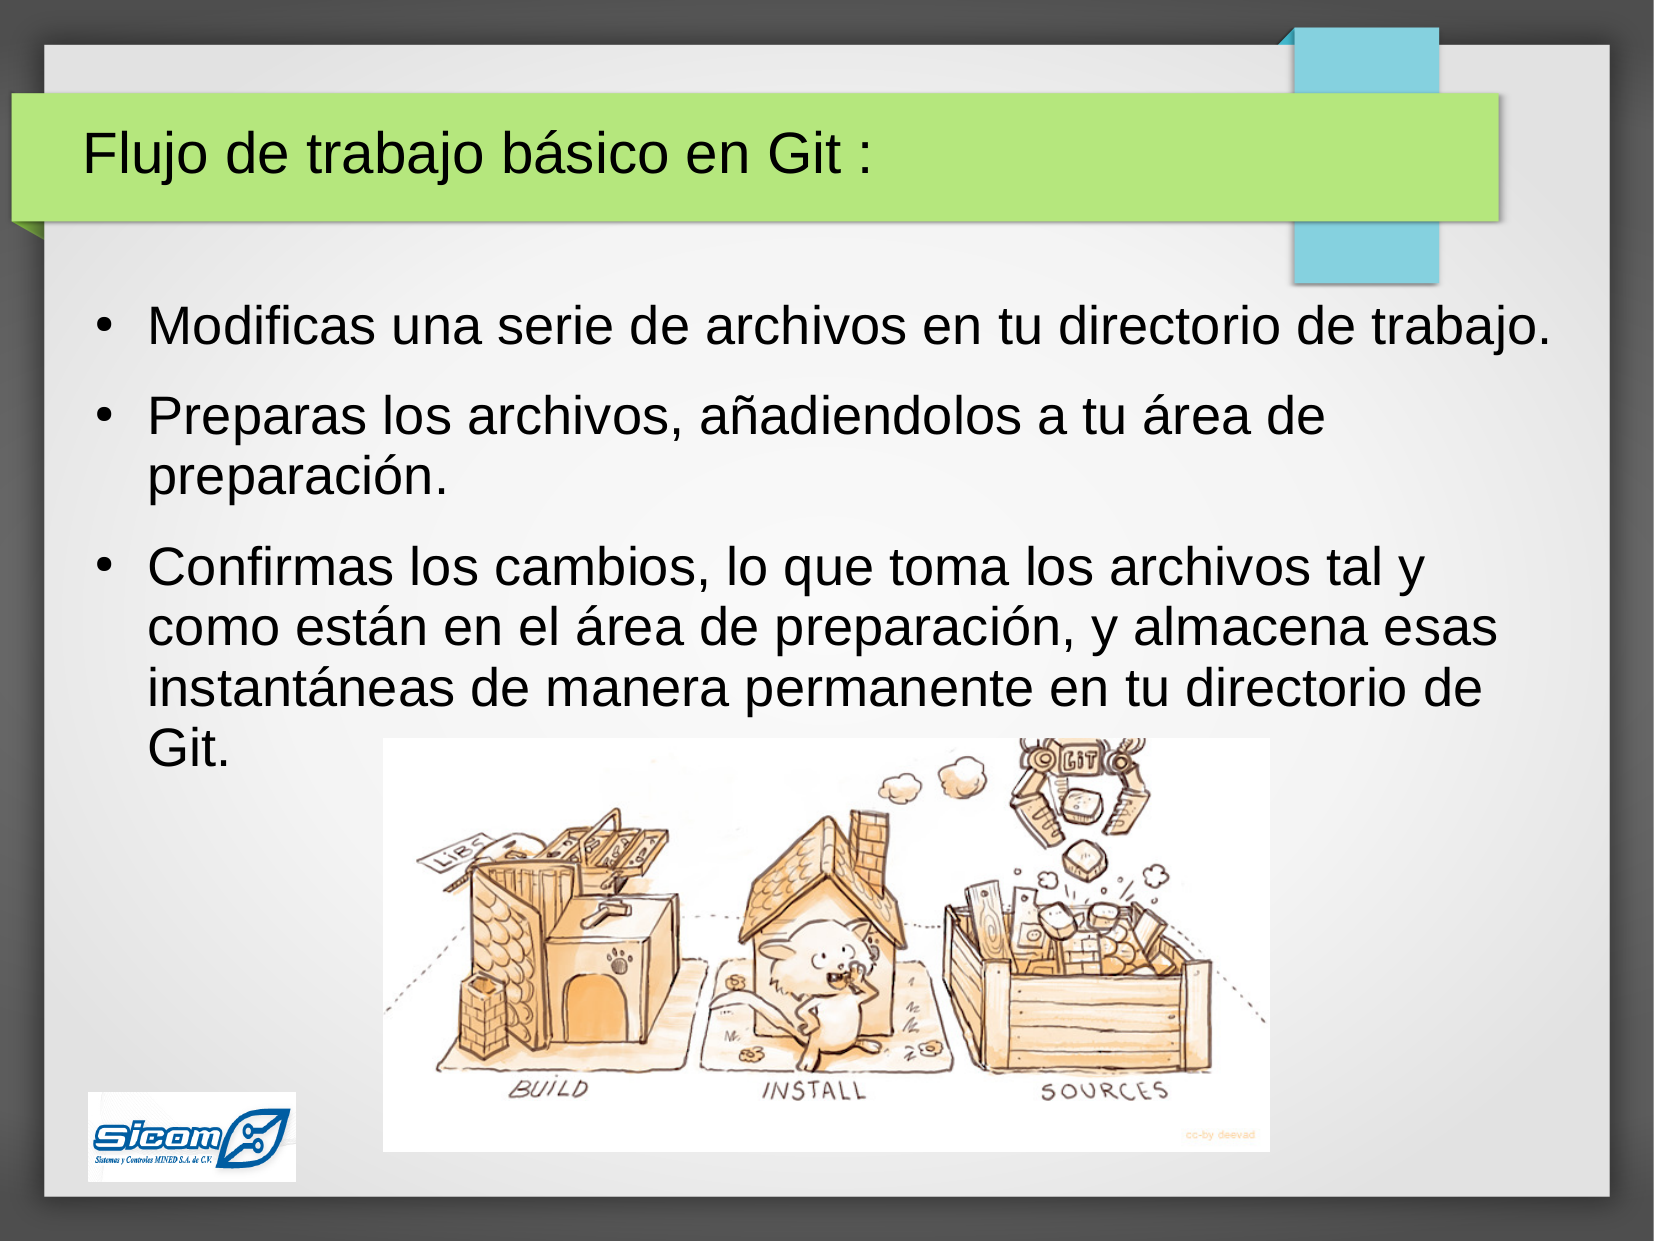

# Flujo de trabajo básico en Git :
Modificas una serie de archivos en tu directorio de trabajo.
Preparas los archivos, añadiendolos a tu área de preparación.
Confirmas los cambios, lo que toma los archivos tal y como están en el área de preparación, y almacena esas instantáneas de manera permanente en tu directorio de Git.